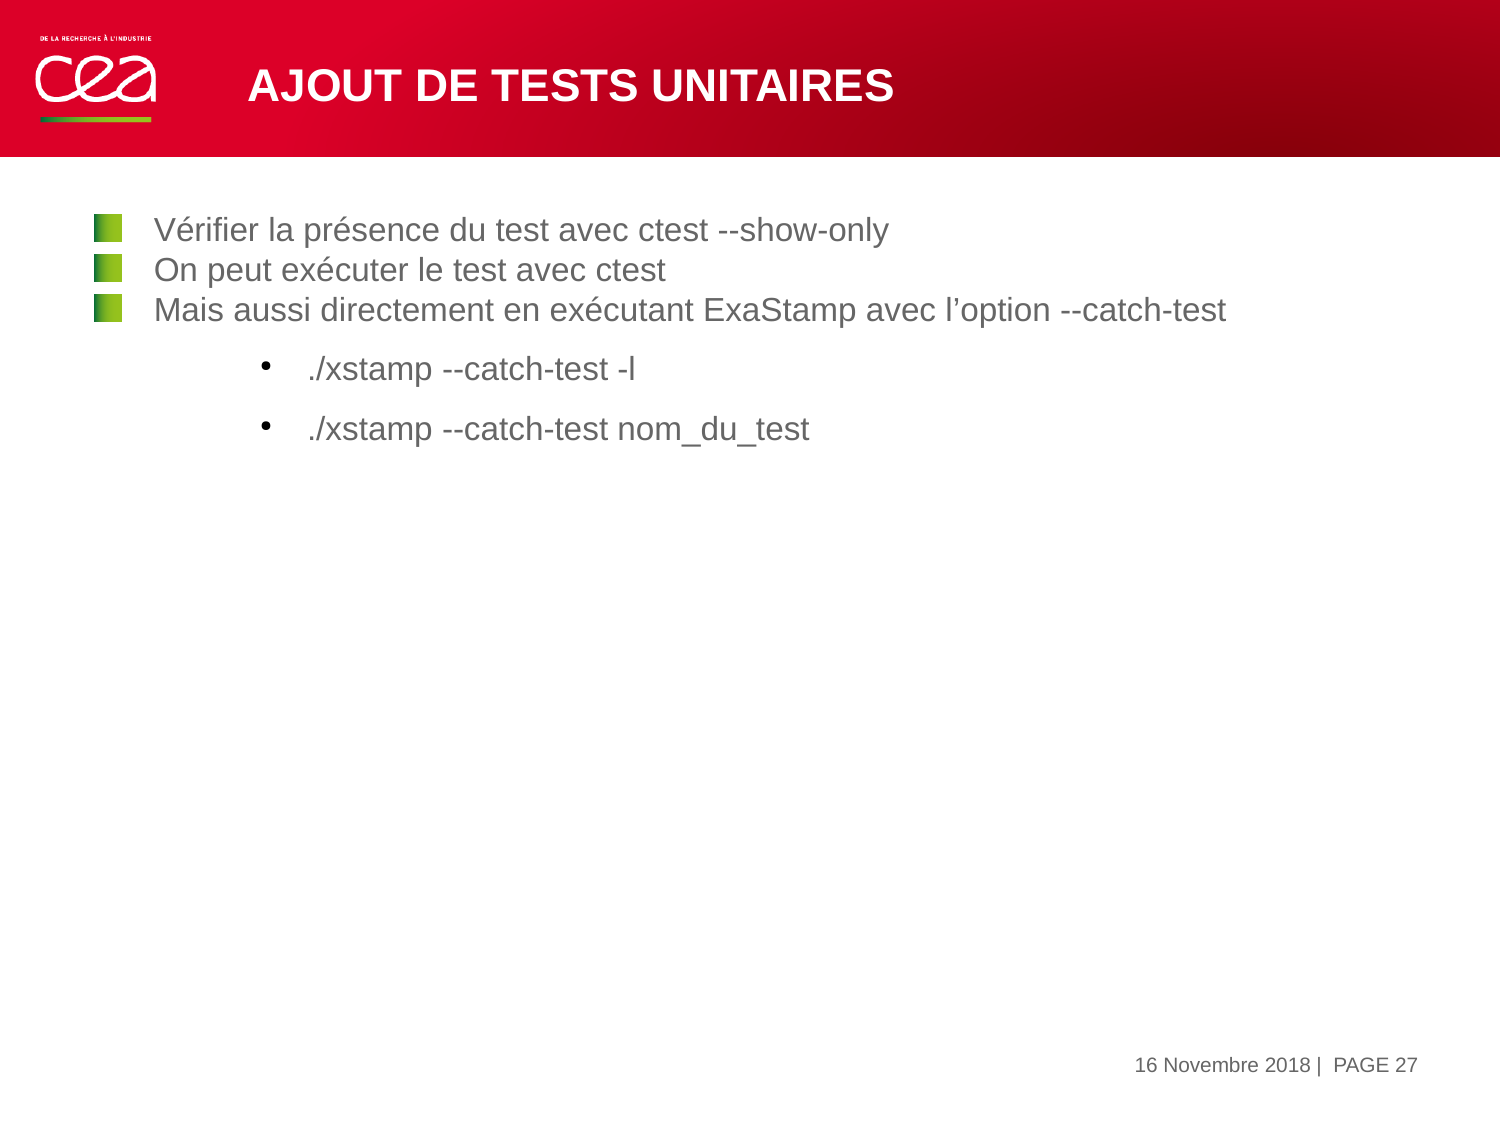

# Ajout de tests unitaires
Vérifier la présence du test avec ctest --show-only
On peut exécuter le test avec ctest
Mais aussi directement en exécutant ExaStamp avec l’option --catch-test
./xstamp --catch-test -l
./xstamp --catch-test nom_du_test
| PAGE
16 Novembre 2018